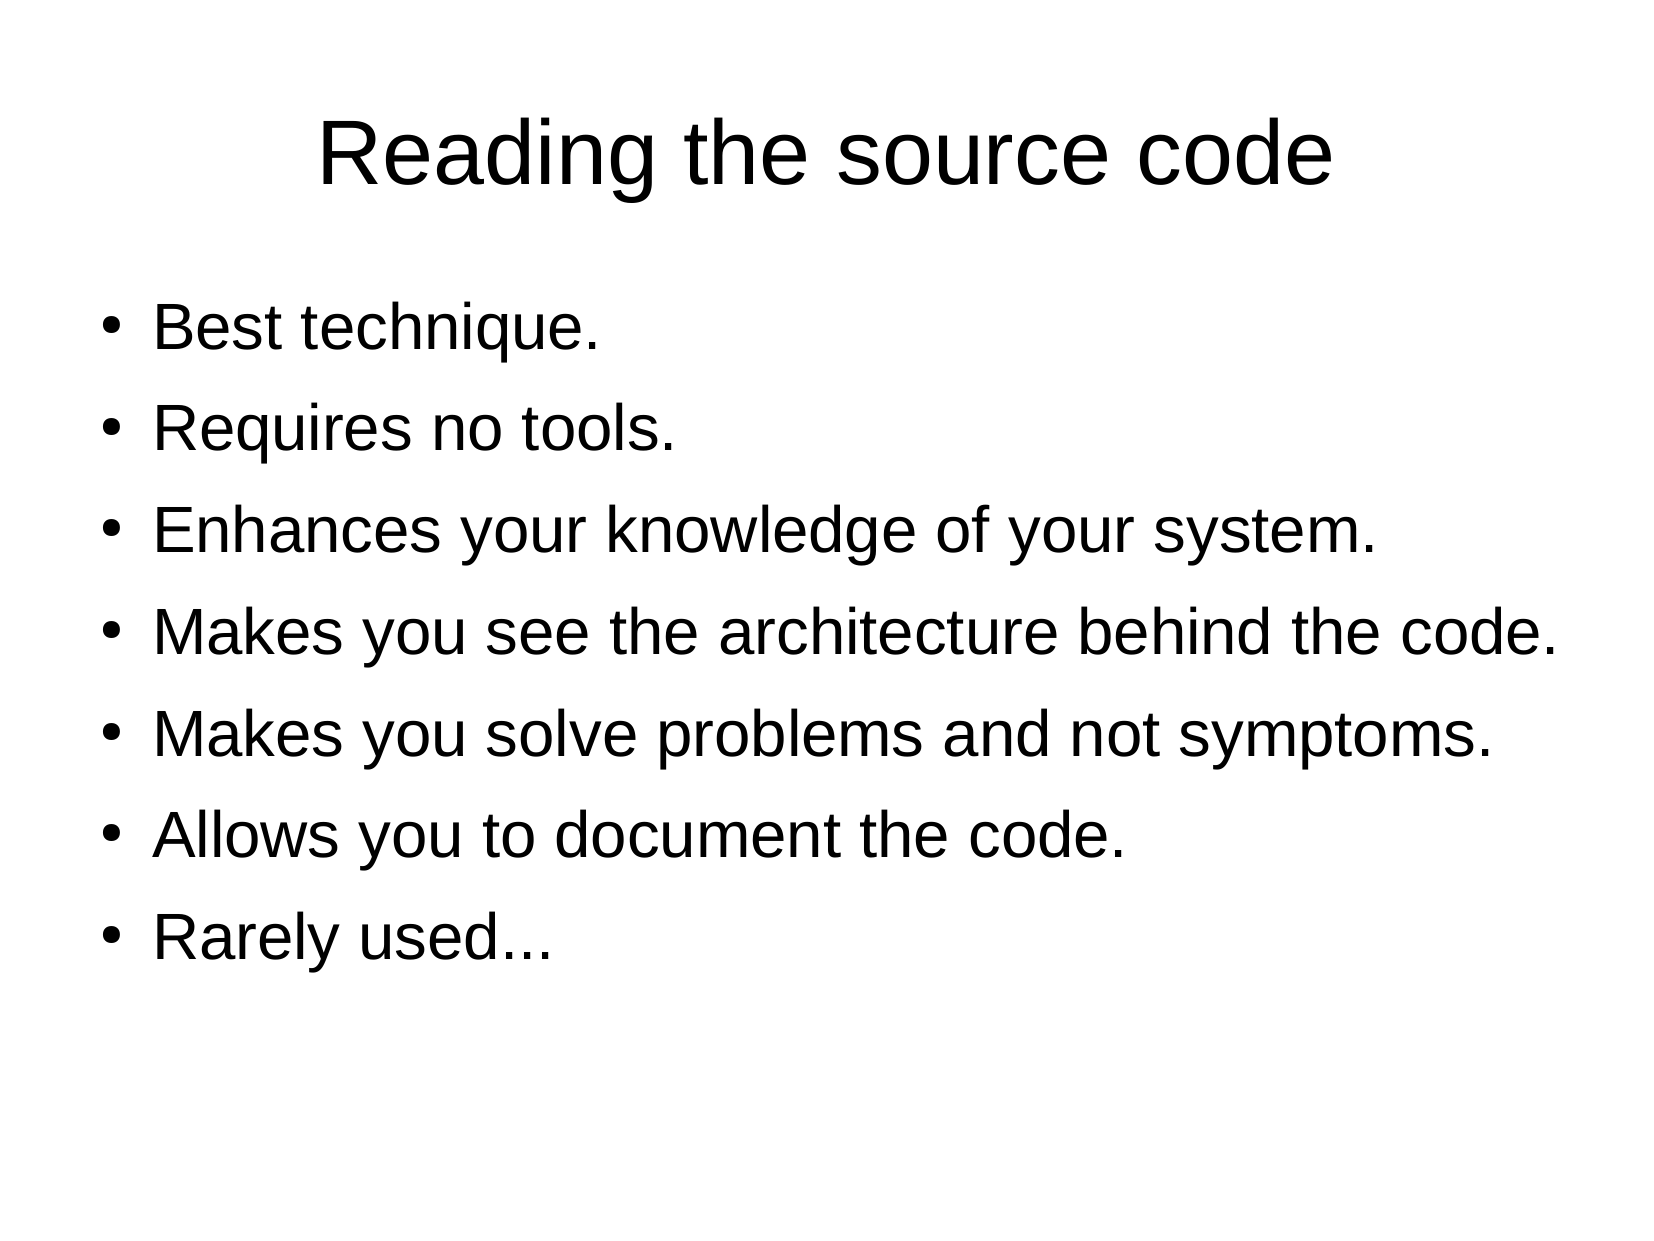

# Reading the source code
Best technique.
Requires no tools.
Enhances your knowledge of your system.
Makes you see the architecture behind the code.
Makes you solve problems and not symptoms.
Allows you to document the code.
Rarely used...